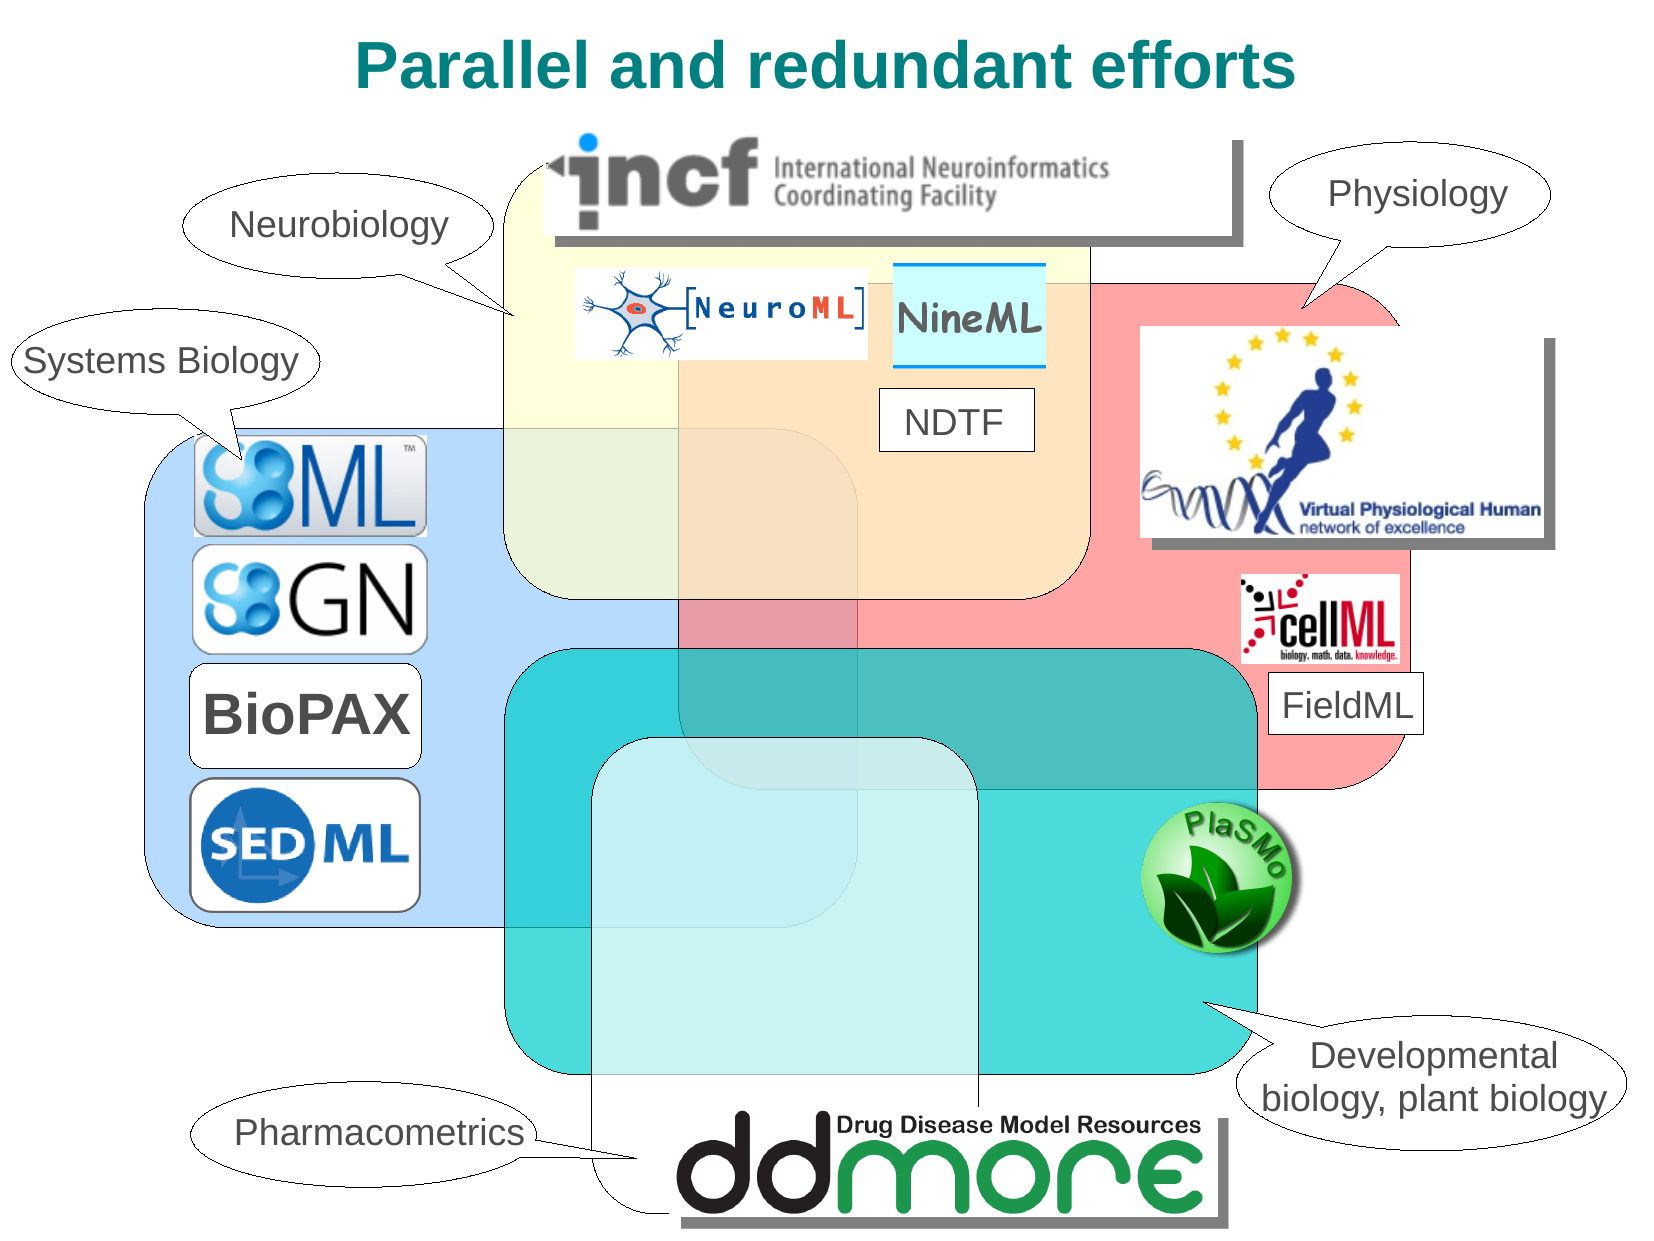

# Parallel and redundant efforts
Physiology
Neurobiology
Systems Biology
NDTF
BioPAX
FieldML
Developmental
biology, plant biology
Pharmacometrics